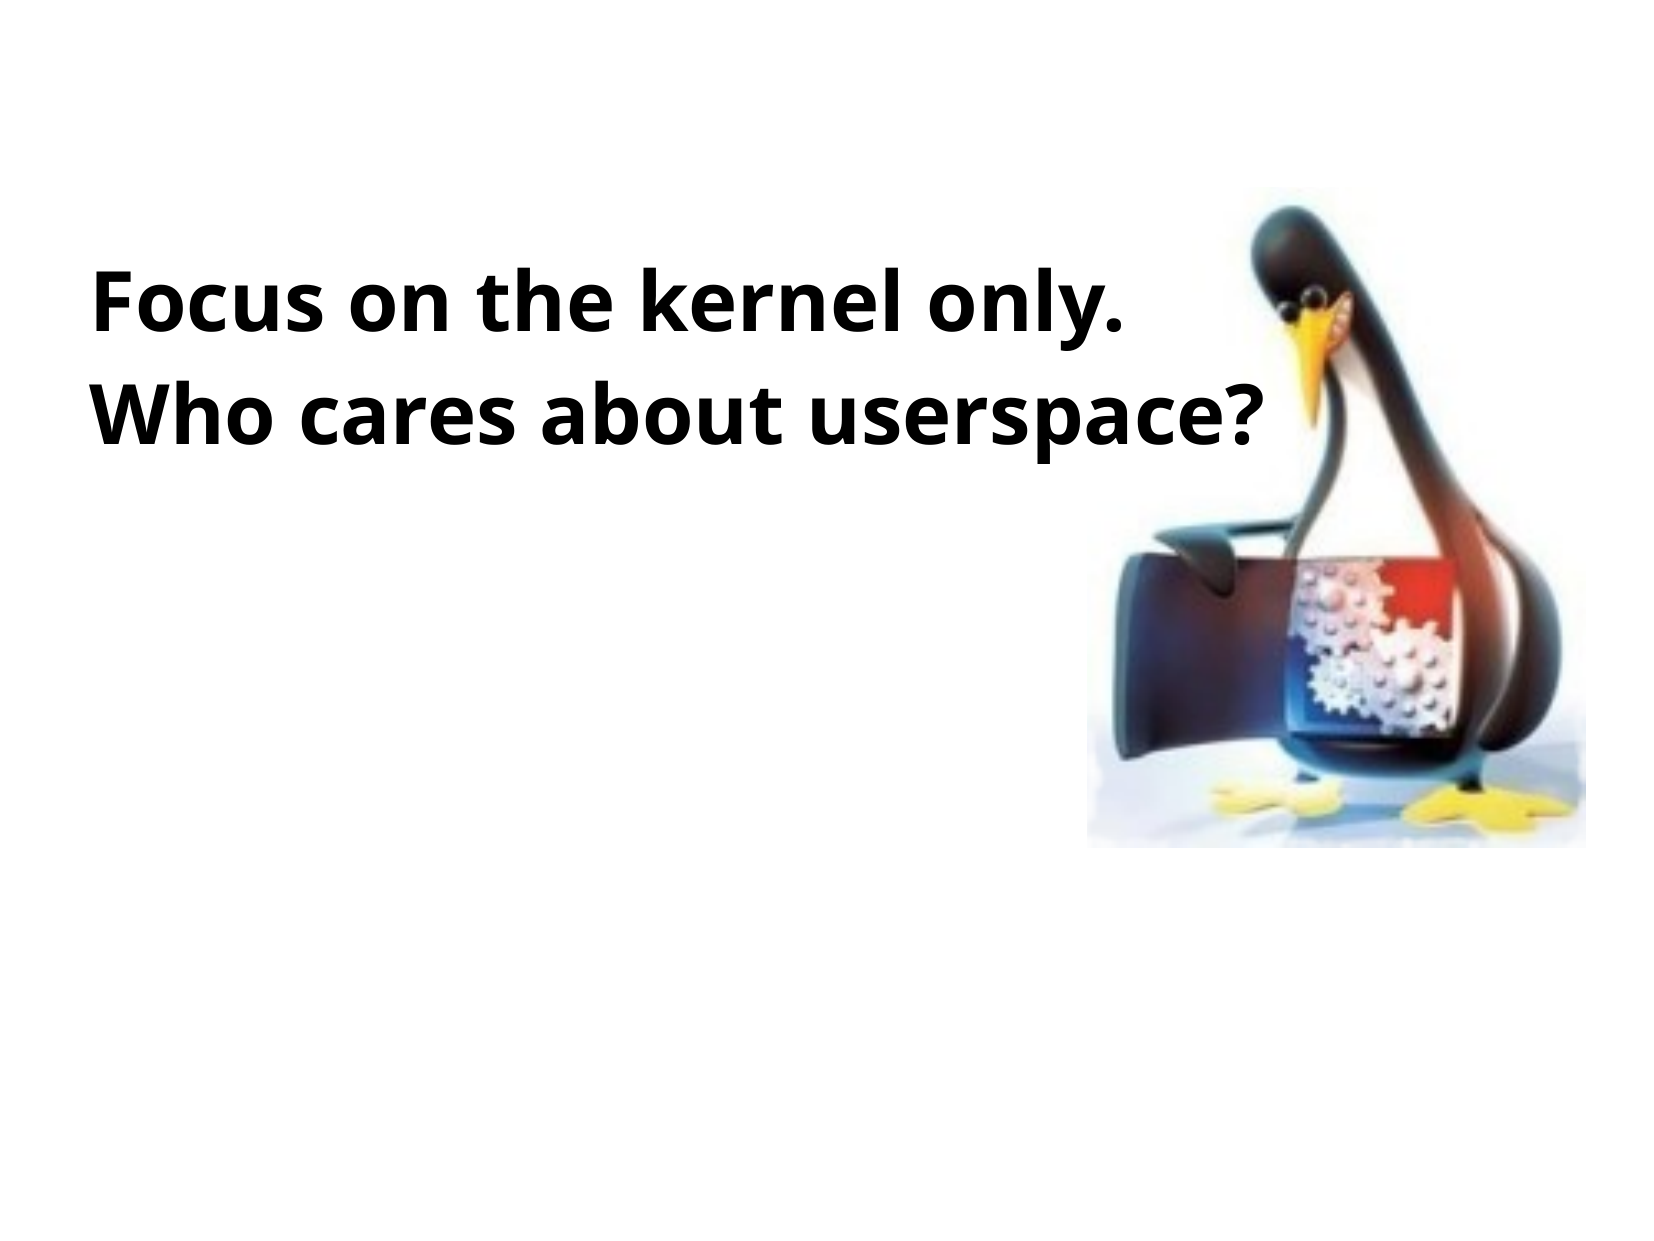

Focus on the kernel only.
Who cares about userspace?